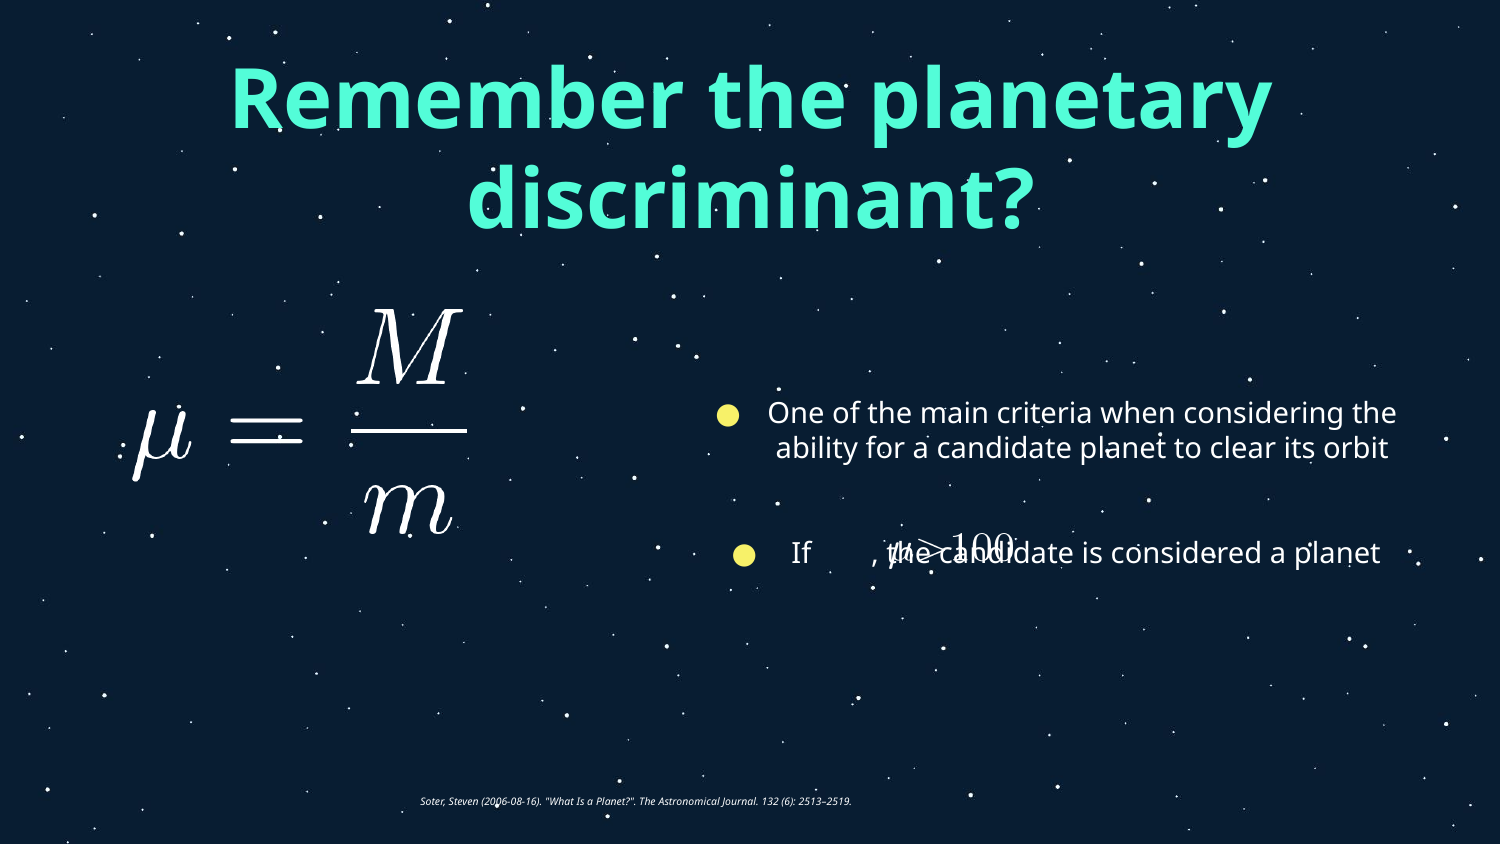

# Remember the planetary discriminant?
One of the main criteria when considering the ability for a candidate planet to clear its orbit
 If , the candidate is considered a planet
Soter, Steven (2006-08-16). "What Is a Planet?". The Astronomical Journal. 132 (6): 2513–2519.